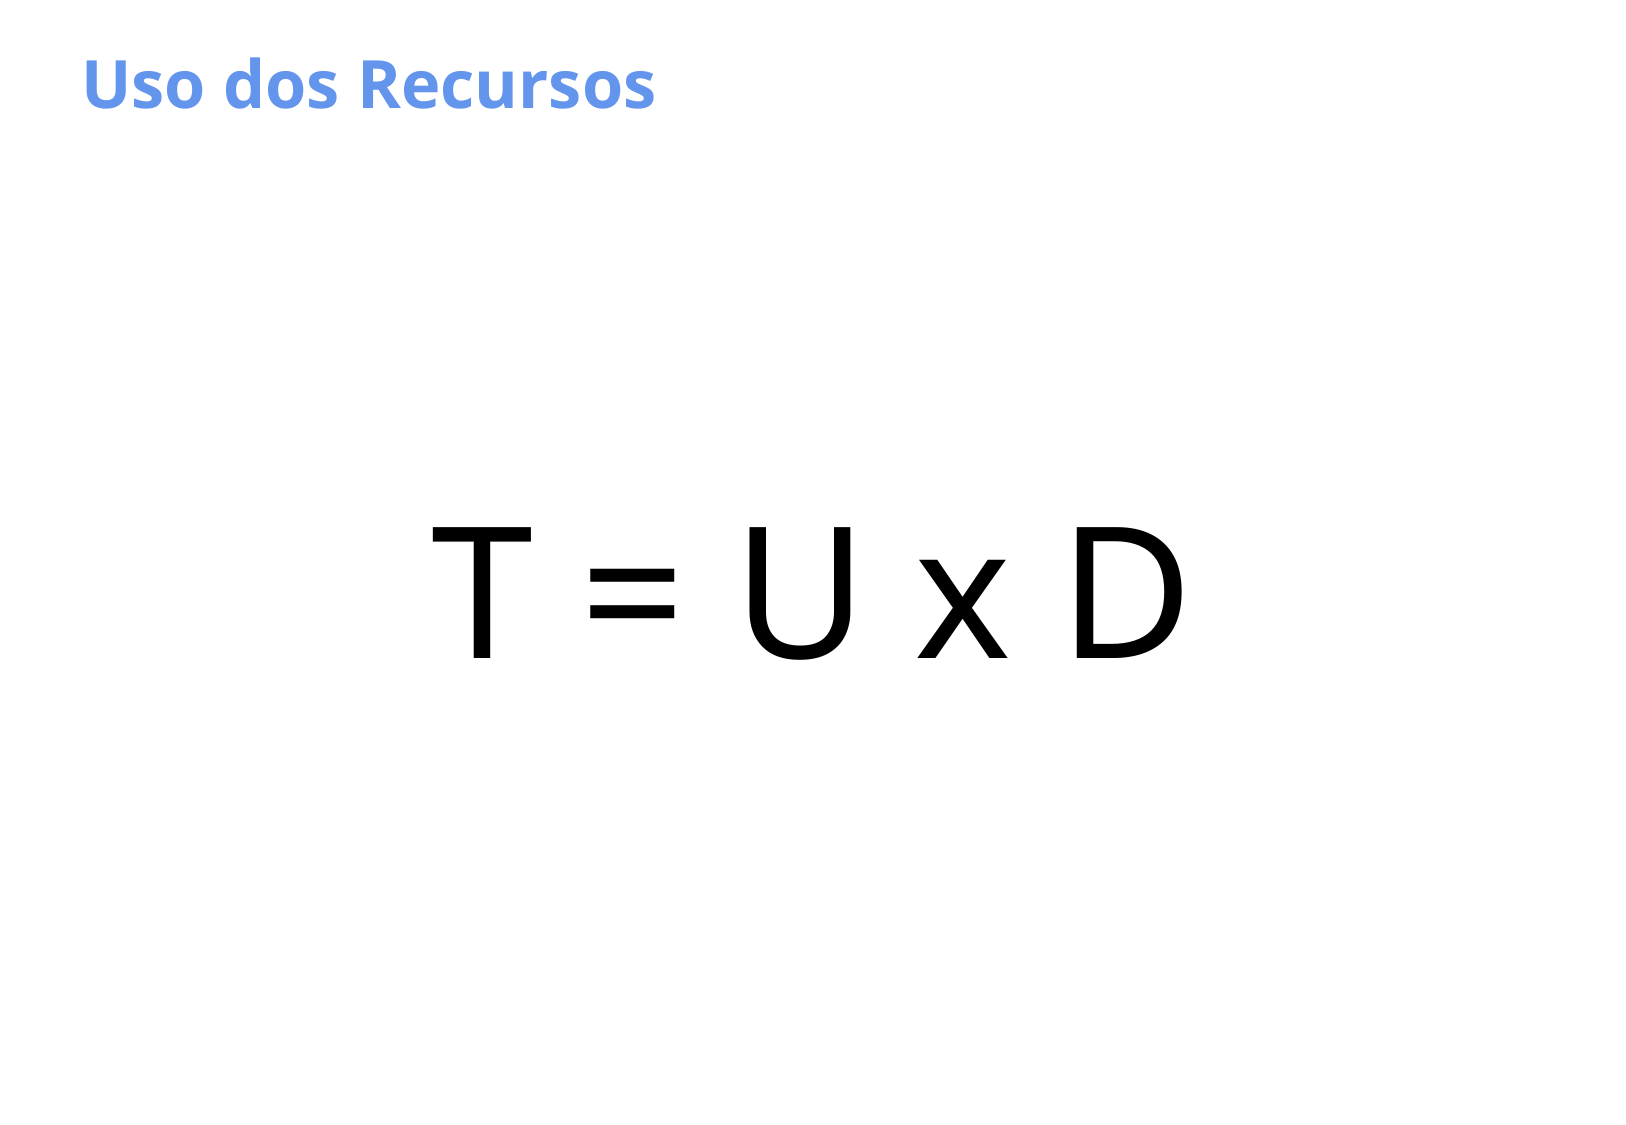

# Uso dos Recursos
T = U x D